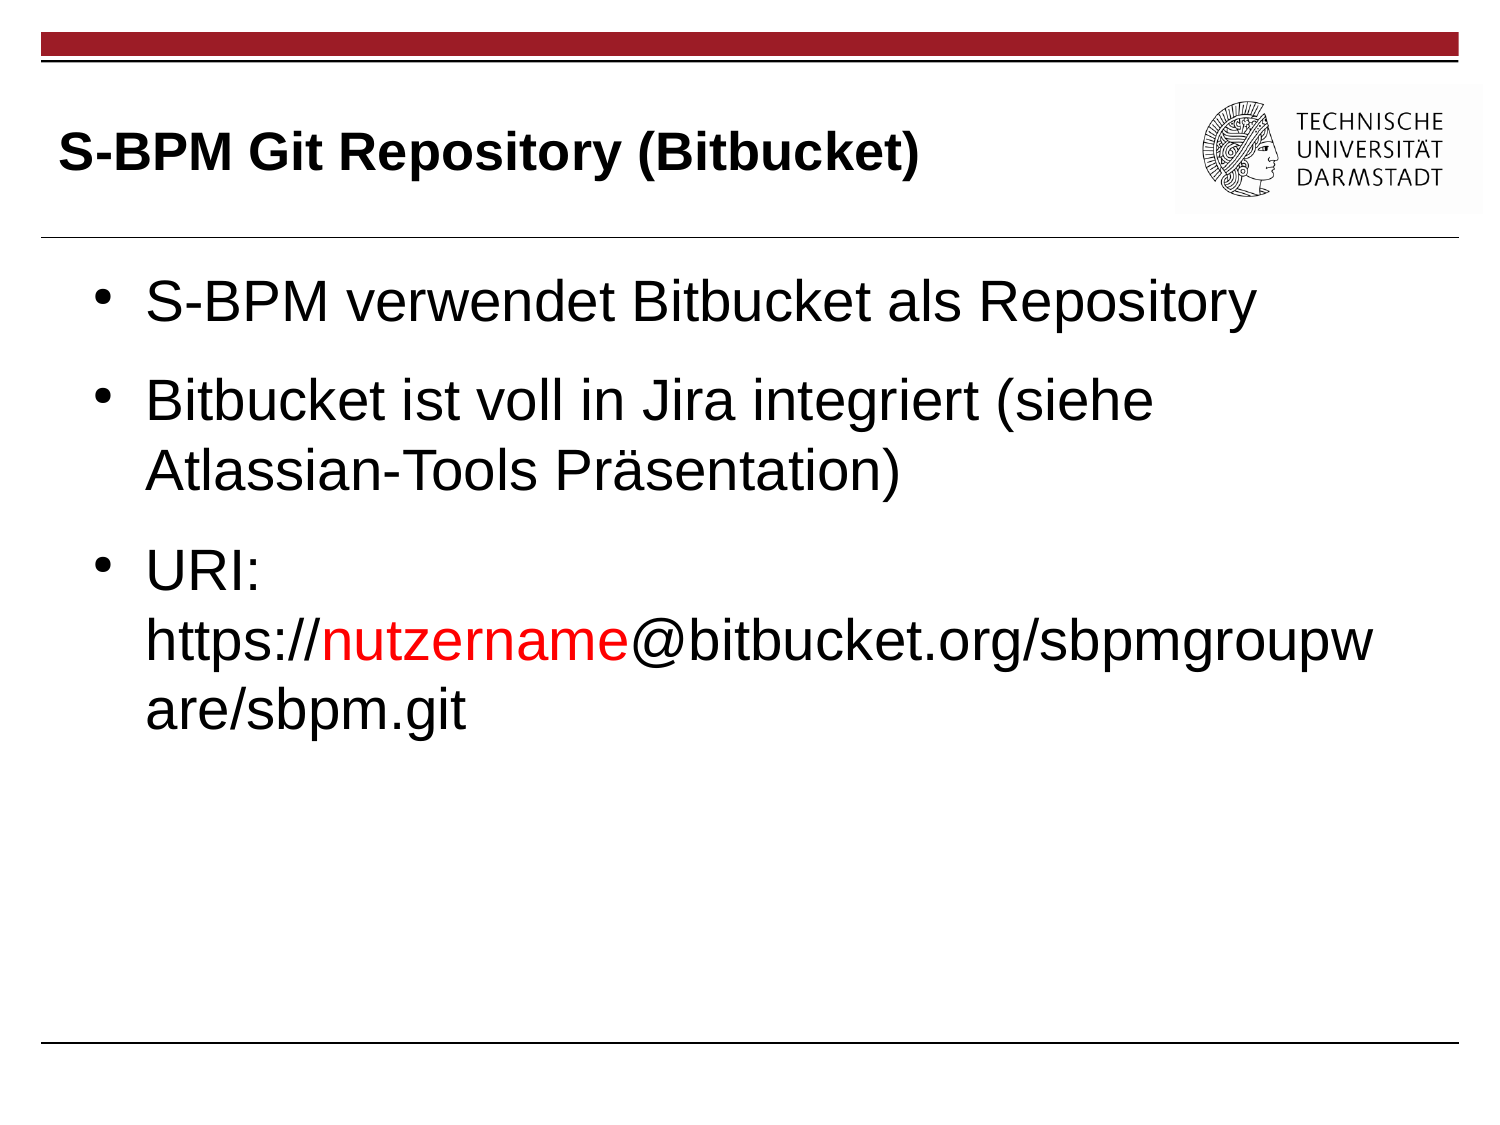

S-BPM Git Repository (Bitbucket)
# S-BPM verwendet Bitbucket als Repository
Bitbucket ist voll in Jira integriert (siehe Atlassian-Tools Präsentation)
URI: https://nutzername@bitbucket.org/sbpmgroupware/sbpm.git